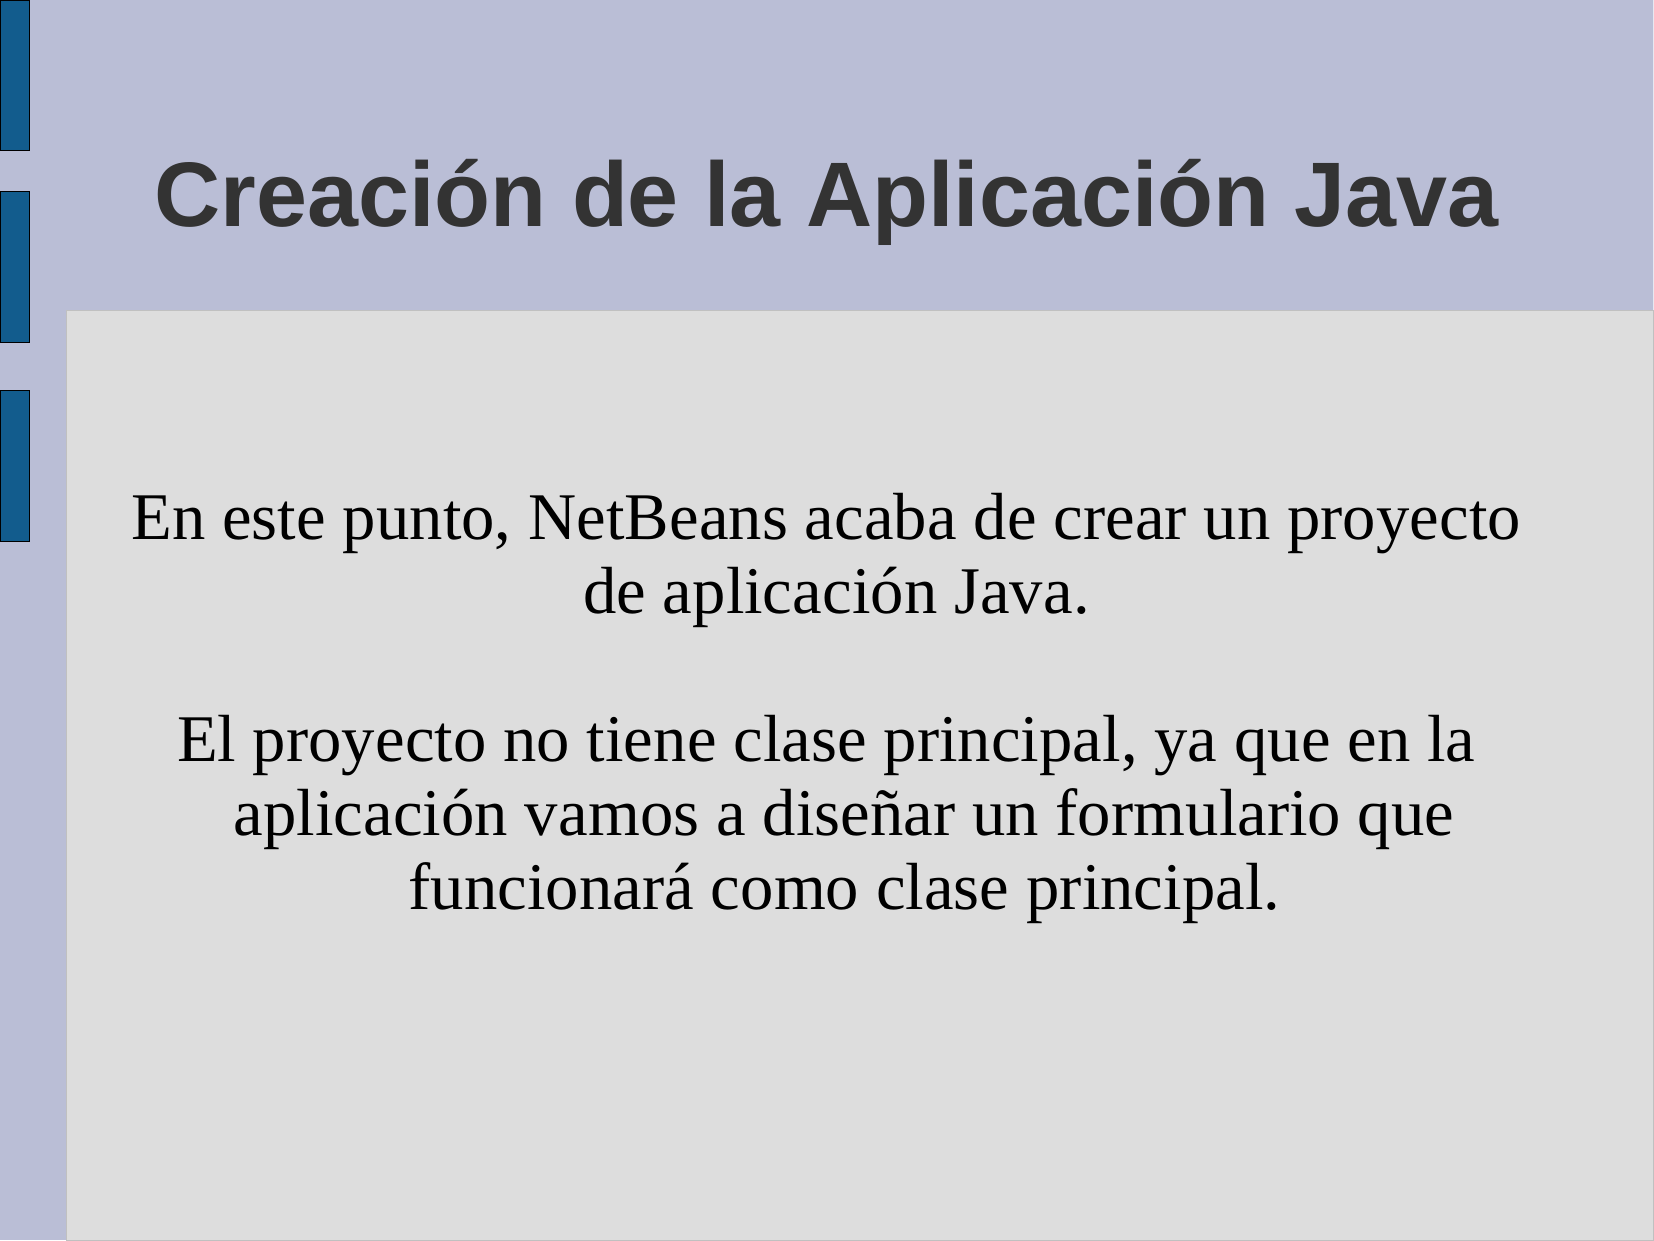

# Creación de la Aplicación Java
En este punto, NetBeans acaba de crear un proyecto de aplicación Java.
El proyecto no tiene clase principal, ya que en la aplicación vamos a diseñar un formulario que funcionará como clase principal.